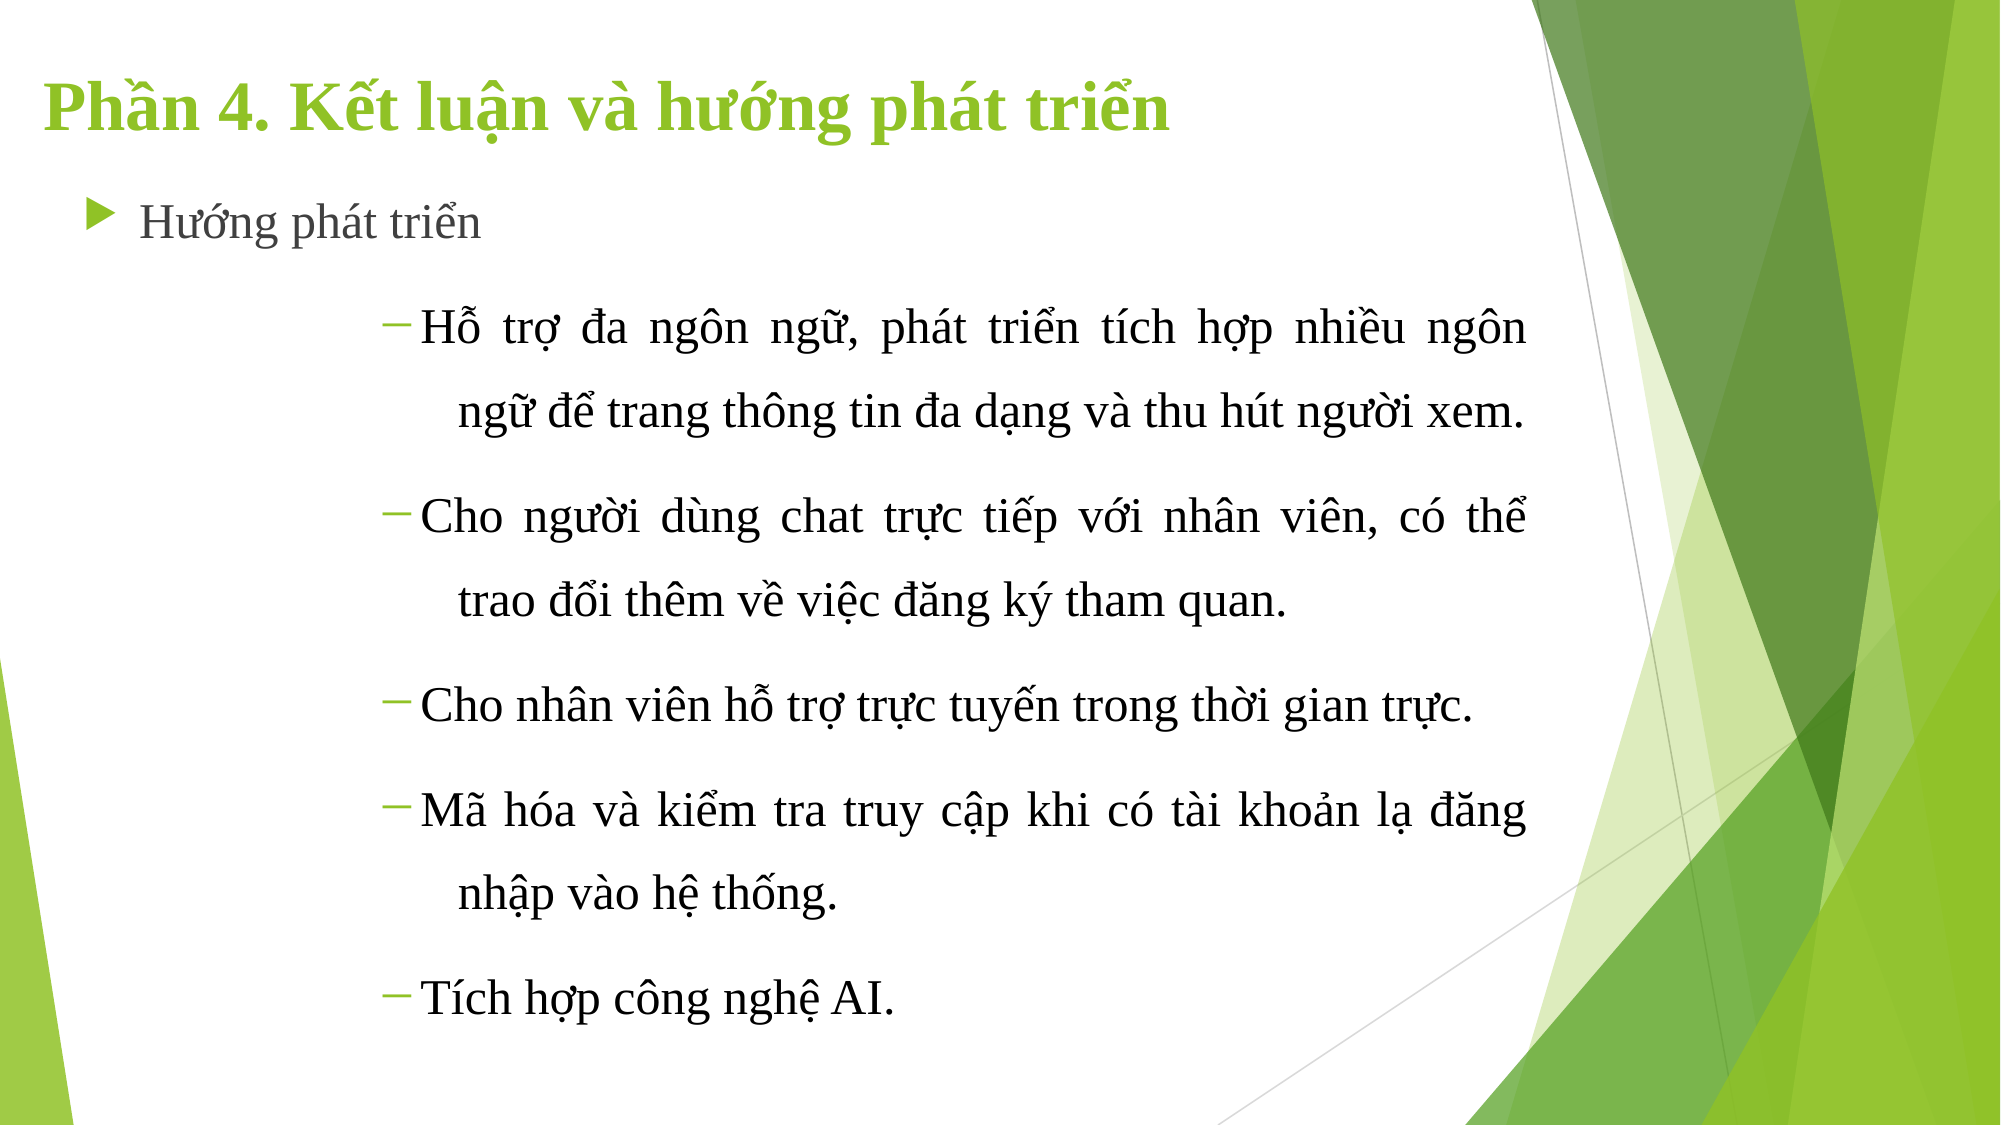

# Phần 4. Kết luận và hướng phát triển
Hướng phát triển
Hỗ trợ đa ngôn ngữ, phát triển tích hợp nhiều ngôn ngữ để trang thông tin đa dạng và thu hút người xem.
Cho người dùng chat trực tiếp với nhân viên, có thể trao đổi thêm về việc đăng ký tham quan.
Cho nhân viên hỗ trợ trực tuyến trong thời gian trực.
Mã hóa và kiểm tra truy cập khi có tài khoản lạ đăng nhập vào hệ thống.
Tích hợp công nghệ AI.